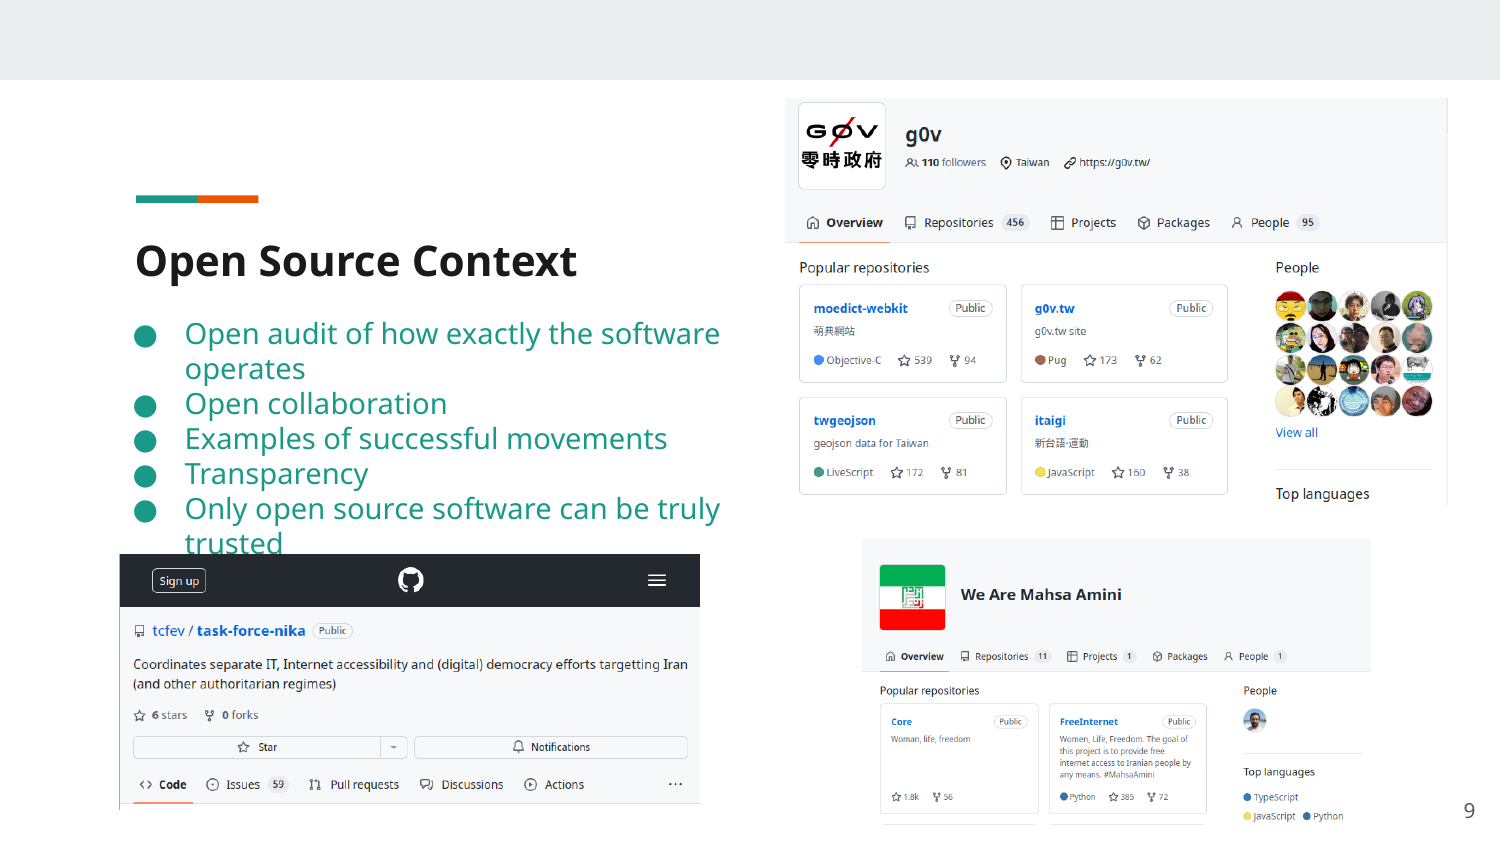

# Open Source Context
Open audit of how exactly the software operates
Open collaboration
Examples of successful movements
Transparency
Only open source software can be truly trusted